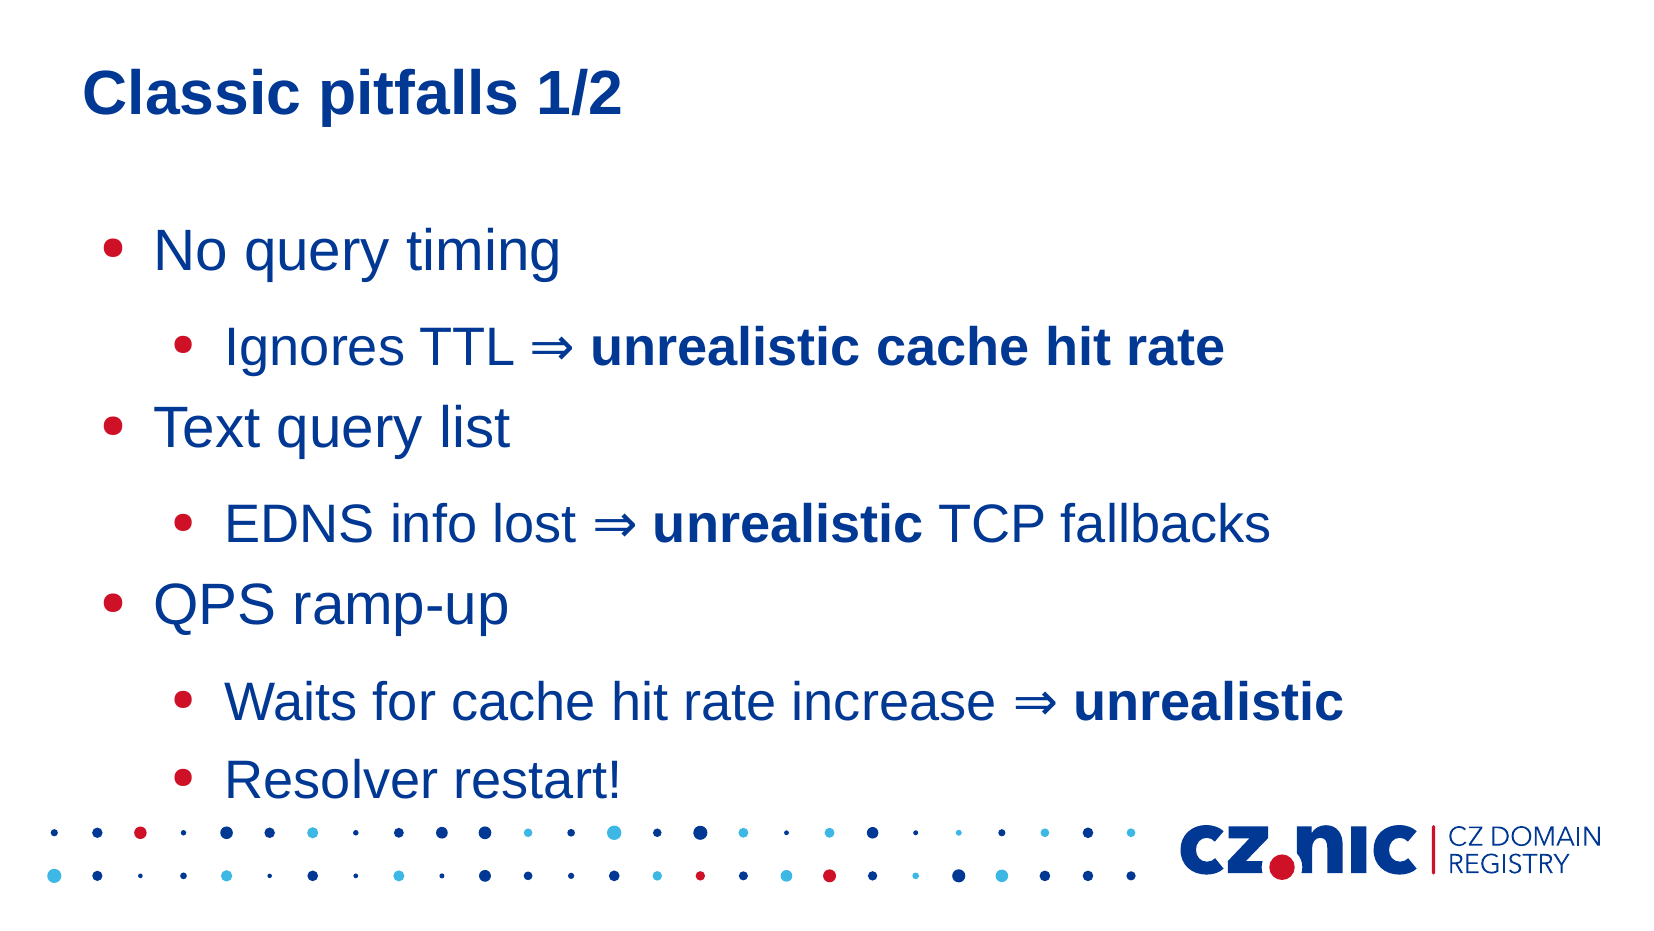

# Classic pitfalls 1/2
No query timing
Ignores TTL ⇒ unrealistic cache hit rate
Text query list
EDNS info lost ⇒ unrealistic TCP fallbacks
QPS ramp-up
Waits for cache hit rate increase ⇒ unrealistic
Resolver restart!